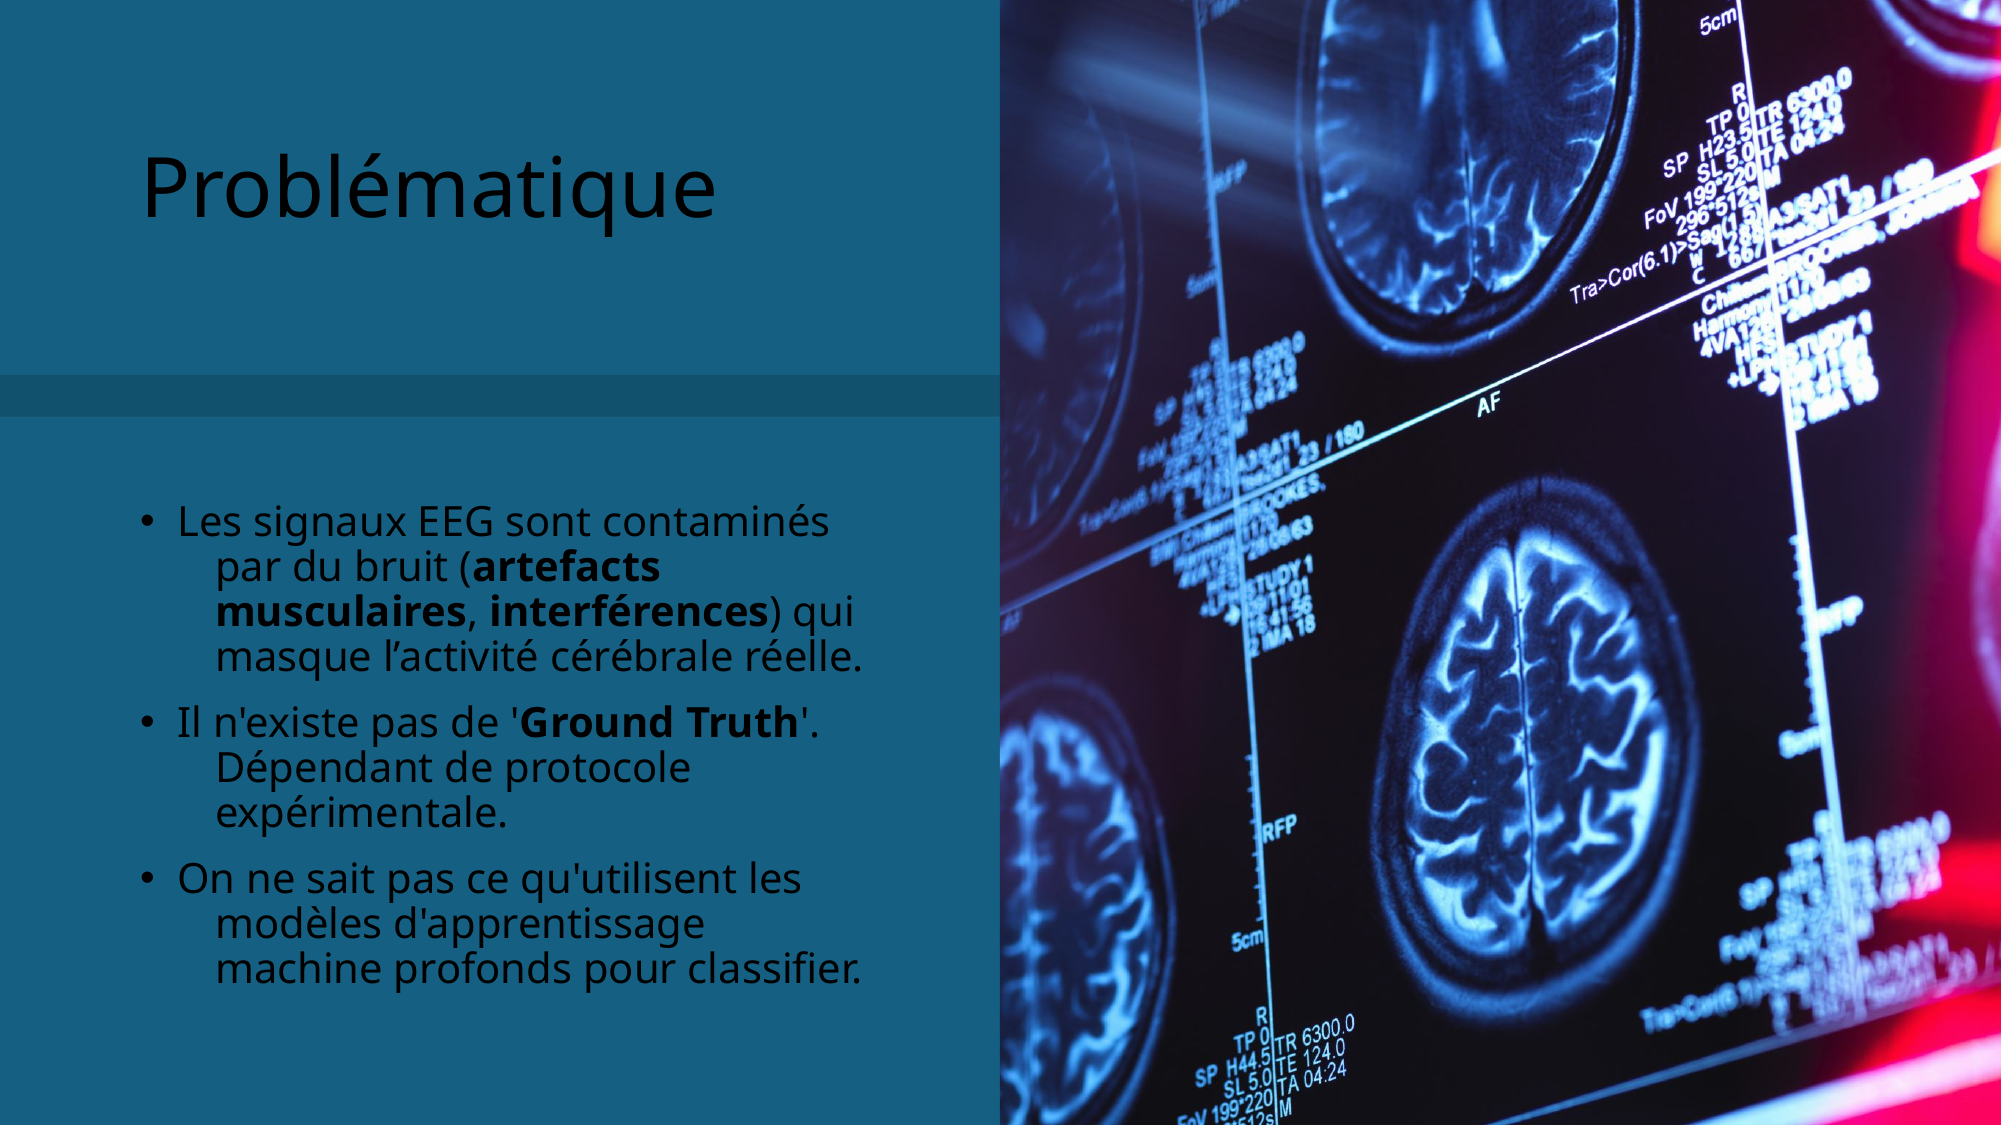

# Problématique
Les signaux EEG sont contaminés par du bruit (artefacts musculaires, interférences) qui masque l’activité cérébrale réelle.
Il n'existe pas de 'Ground Truth'. Dépendant de protocole expérimentale.
On ne sait pas ce qu'utilisent les modèles d'apprentissage machine profonds pour classifier.